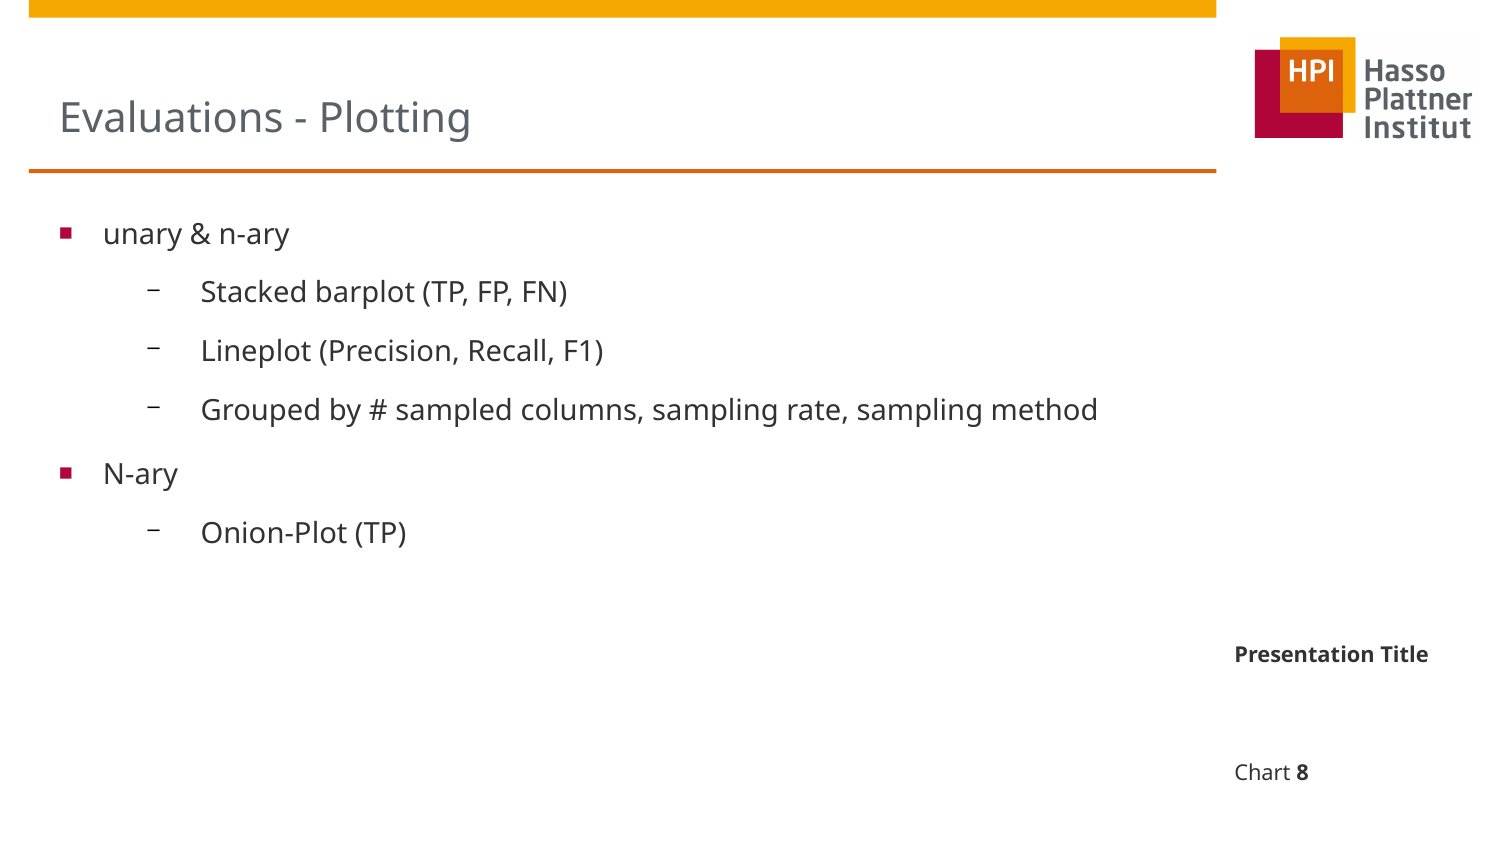

Evaluations - Plotting
# unary & n-ary
Stacked barplot (TP, FP, FN)
Lineplot (Precision, Recall, F1)
Grouped by # sampled columns, sampling rate, sampling method
N-ary
Onion-Plot (TP)
Presentation Title
Chart